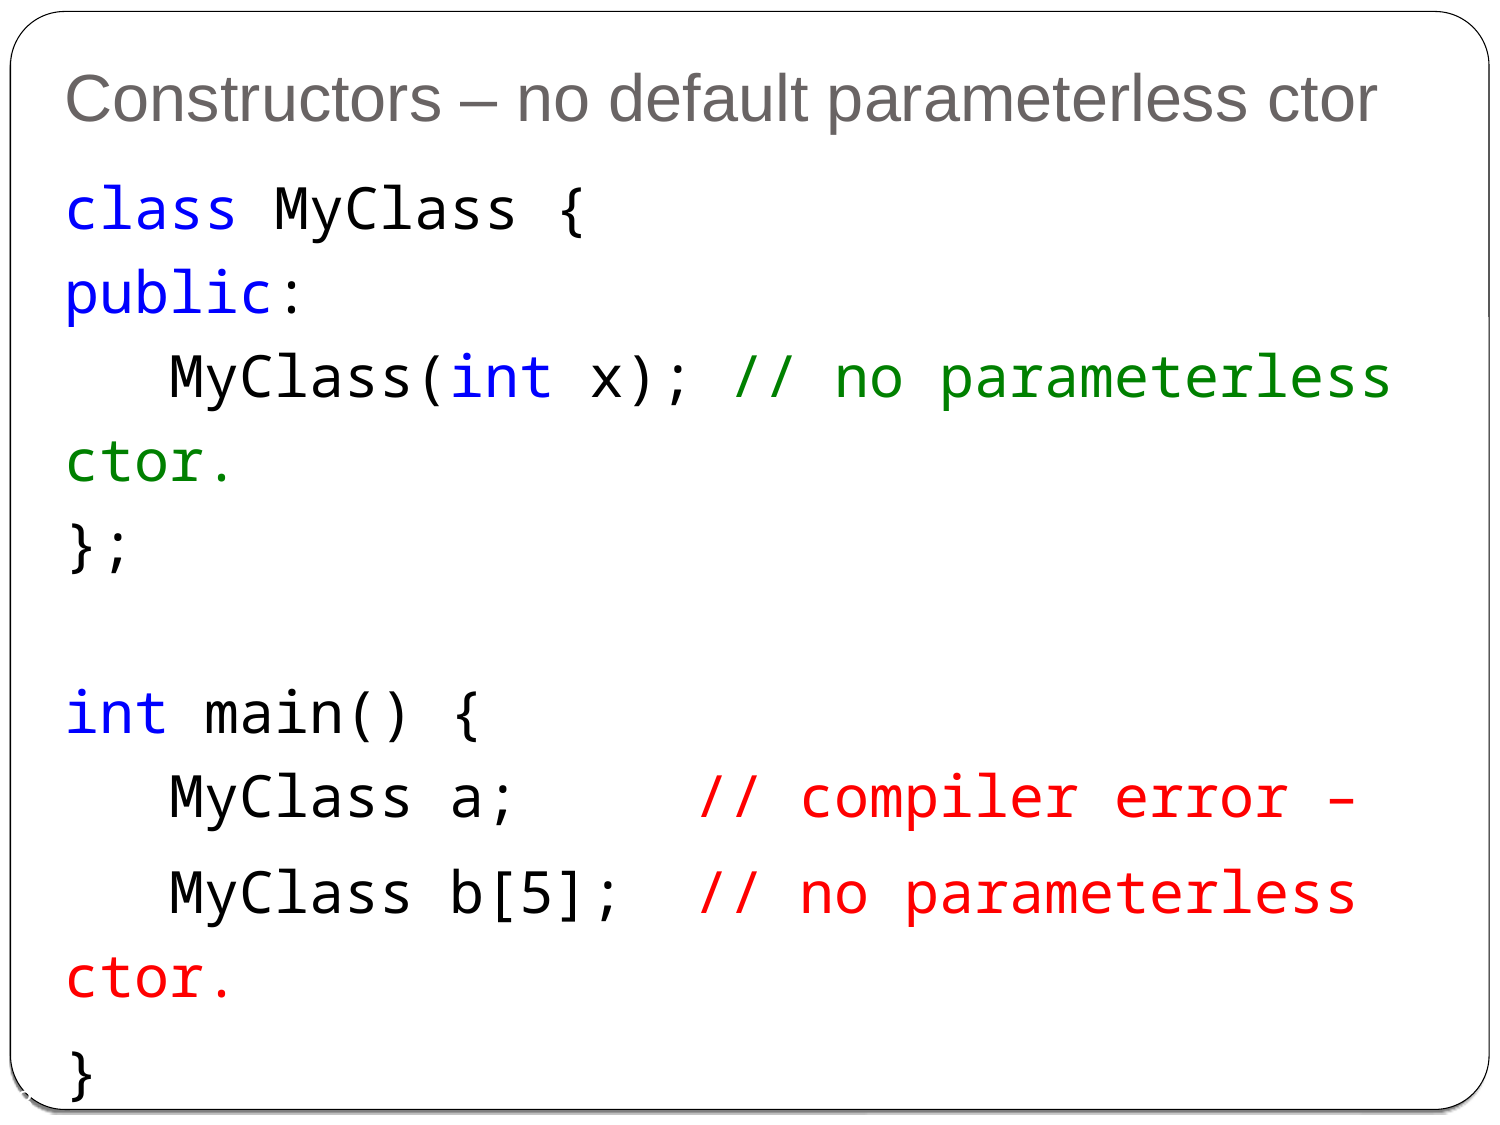

Constructors – no default parameterless ctor
# class MyClass { public:    MyClass(int x); // no parameterless ctor. }; int main() {    MyClass a; // compiler error –
 MyClass b[5]; // no parameterless ctor.
}